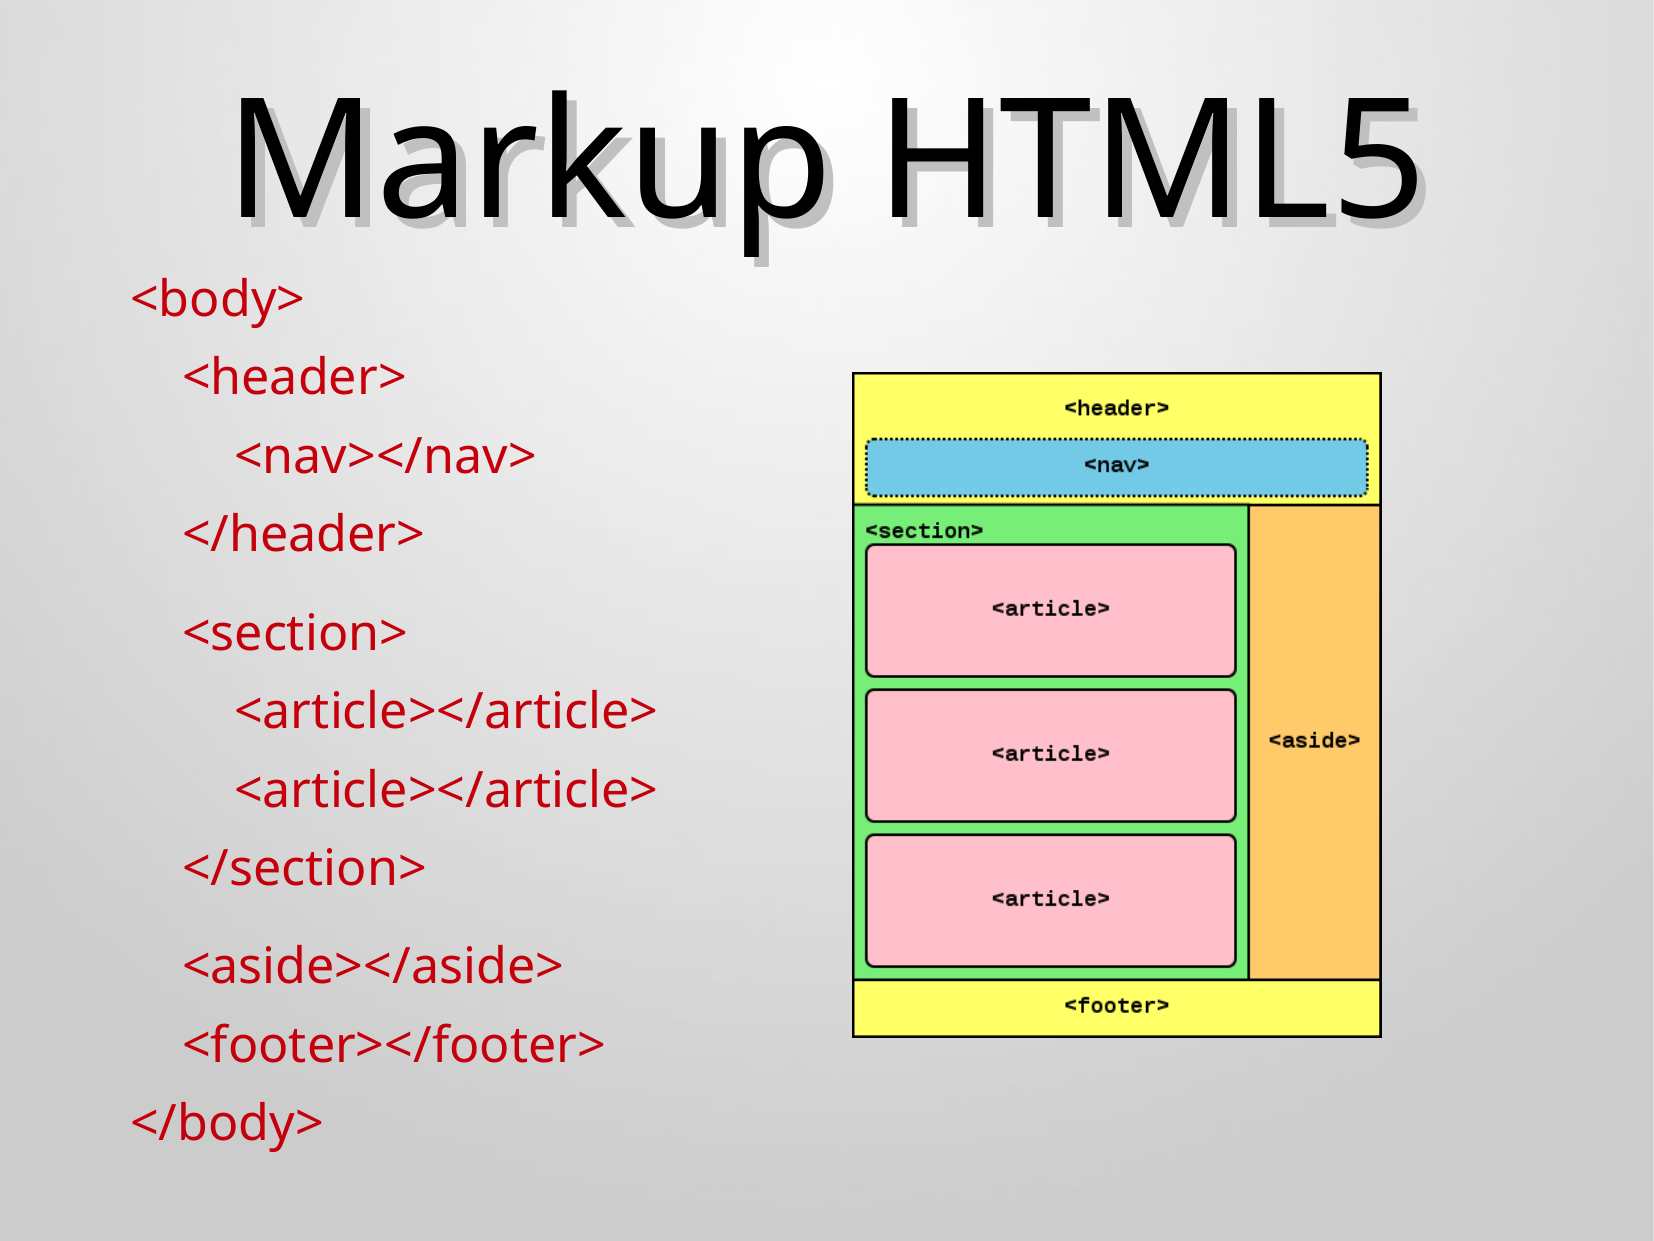

# Markup HTML5
<body>
 <header>
 <nav></nav>
 </header>
 <section>
 <article></article>
 <article></article>
 </section>
 <aside></aside>
 <footer></footer>
</body>